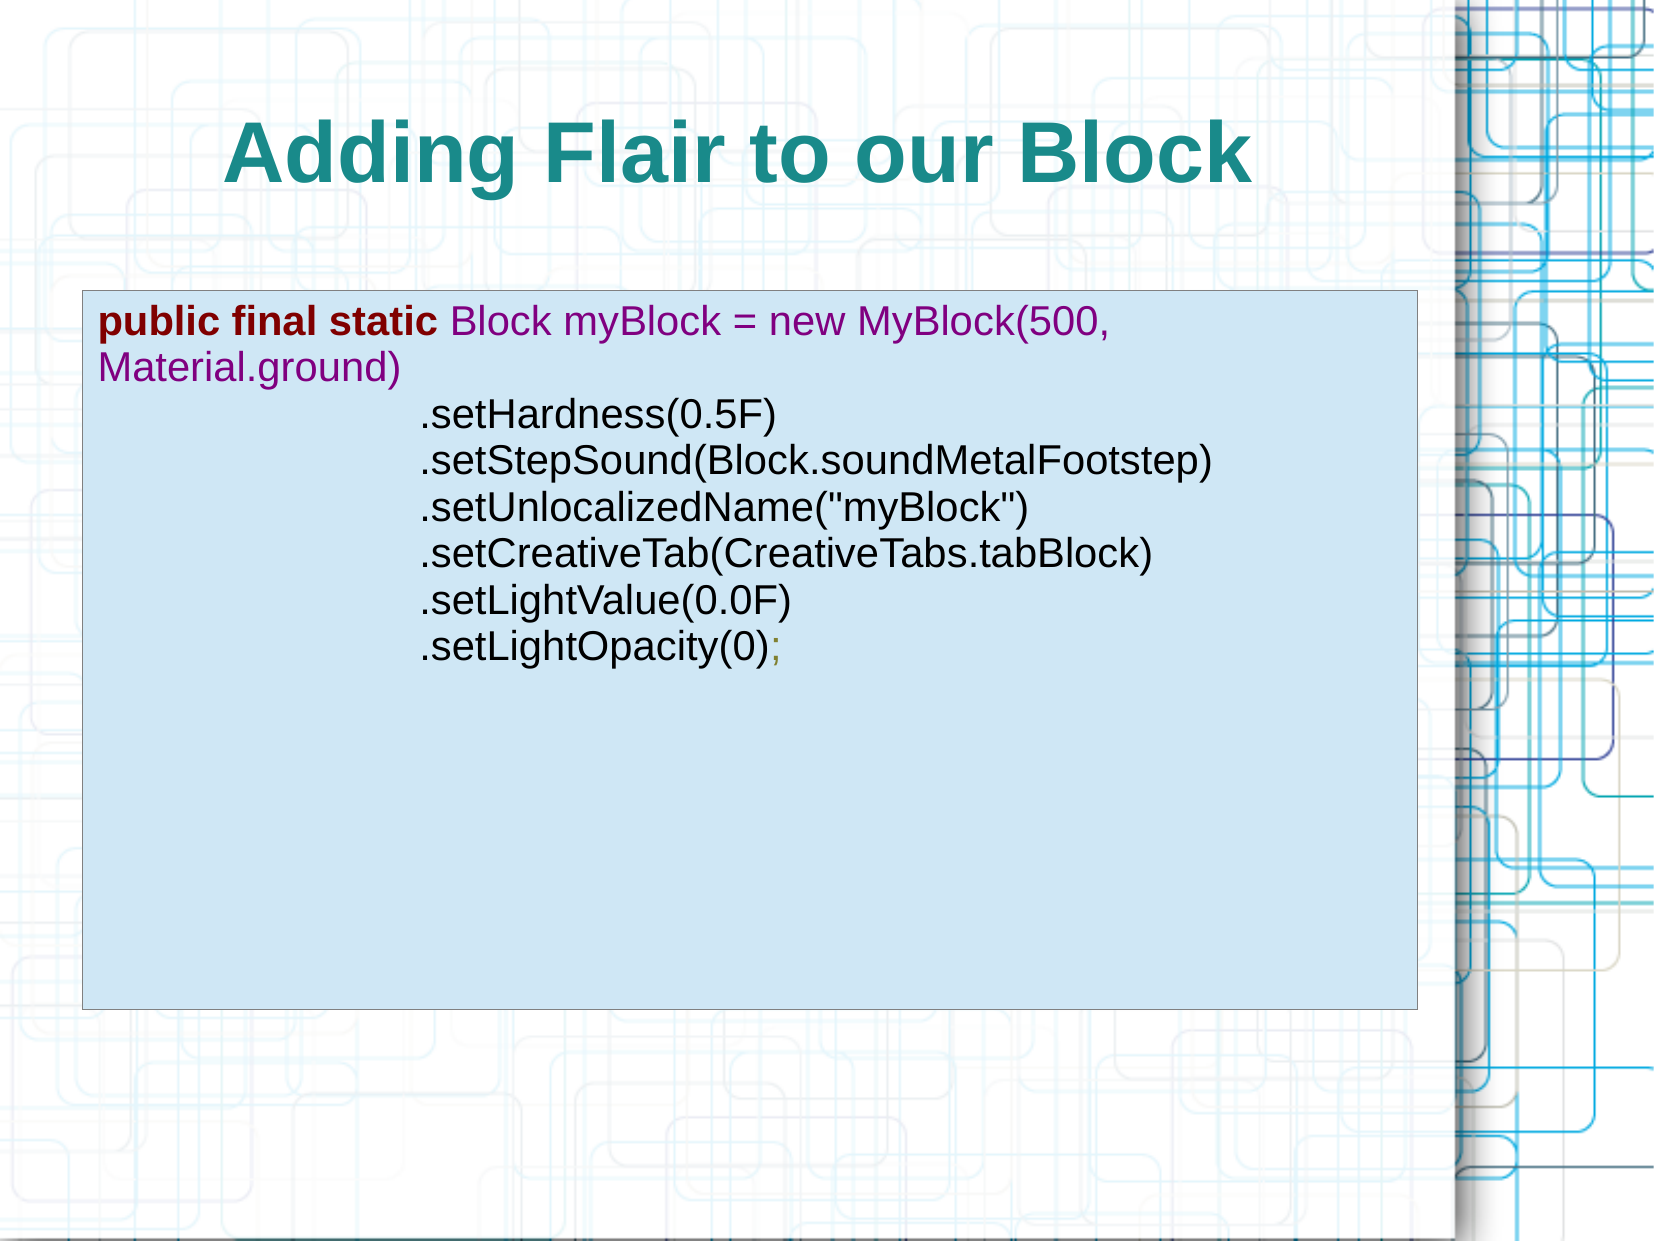

# Adding Flair to our Block
public final static Block myBlock = new MyBlock(500, Material.ground)
 .setHardness(0.5F)
 .setStepSound(Block.soundMetalFootstep)
 .setUnlocalizedName("myBlock")
 .setCreativeTab(CreativeTabs.tabBlock)
 .setLightValue(0.0F)
 .setLightOpacity(0);